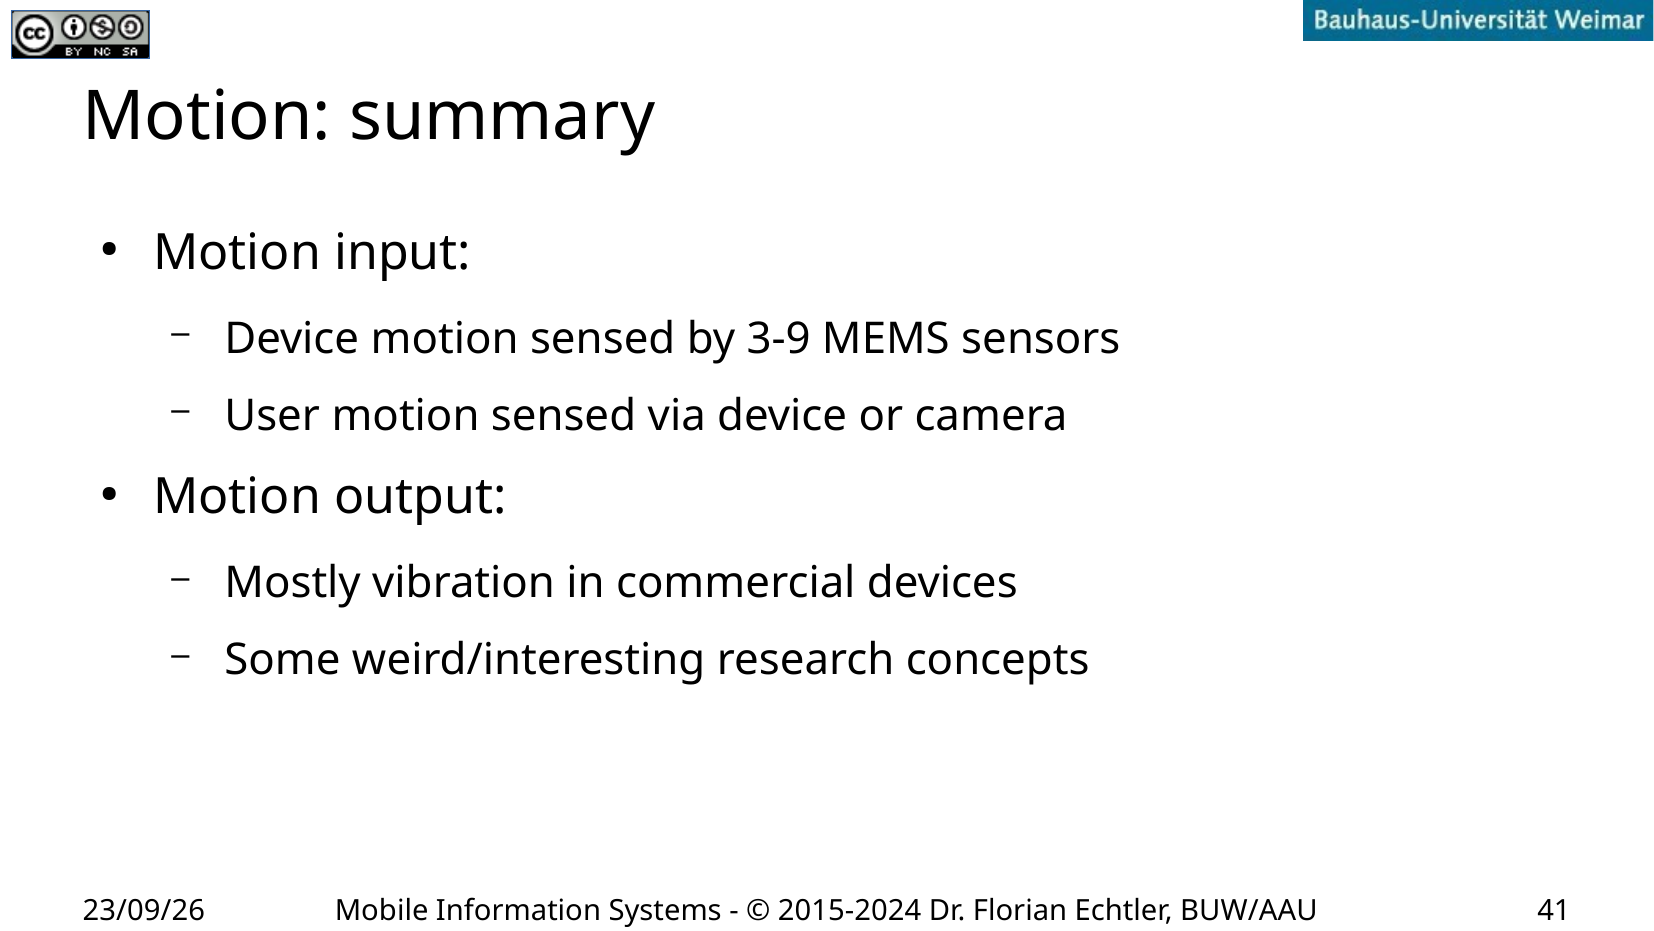

# Motion: summary
Motion input:
Device motion sensed by 3-9 MEMS sensors
User motion sensed via device or camera
Motion output:
Mostly vibration in commercial devices
Some weird/interesting research concepts
Mobile Information Systems - © 2015-2024 Dr. Florian Echtler, BUW/AAU
41